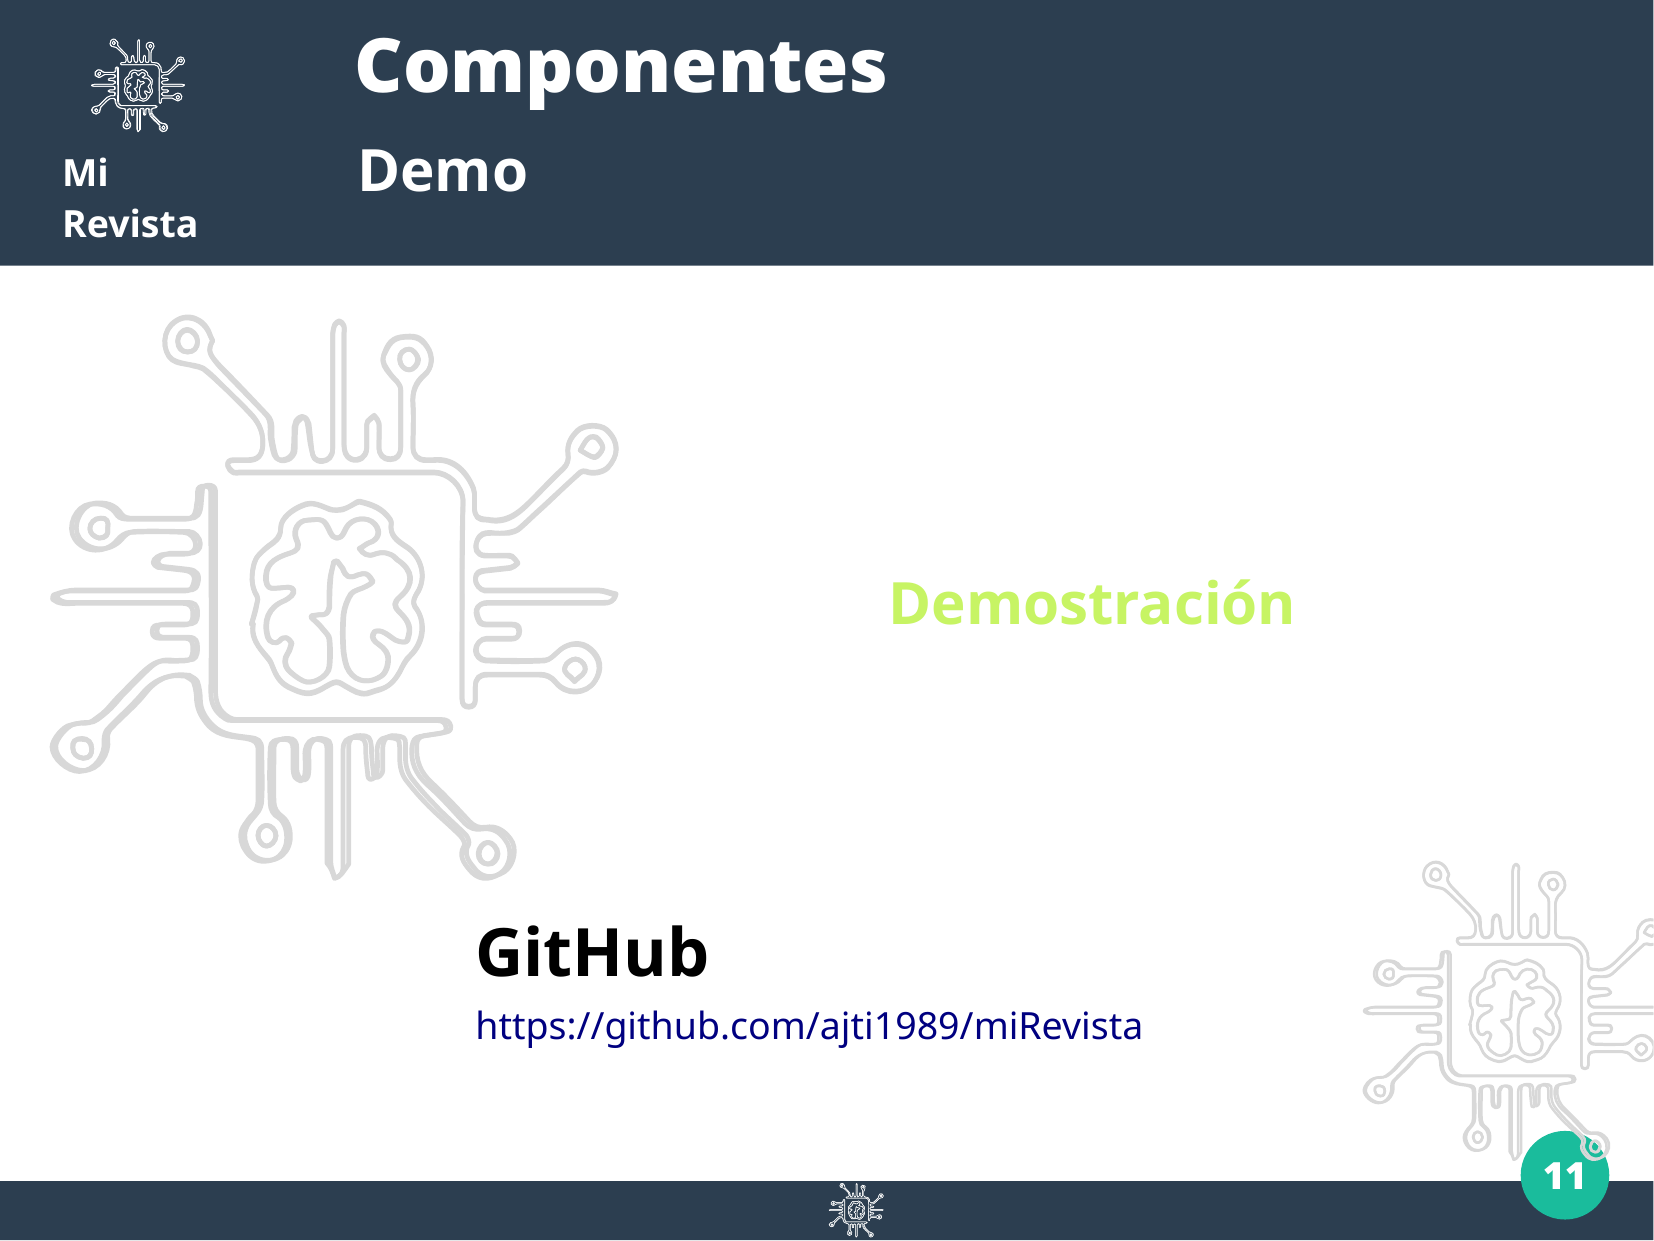

# Componentes
Demo
Mi Revista
Demostración
GitHub
https://github.com/ajti1989/miRevista
11